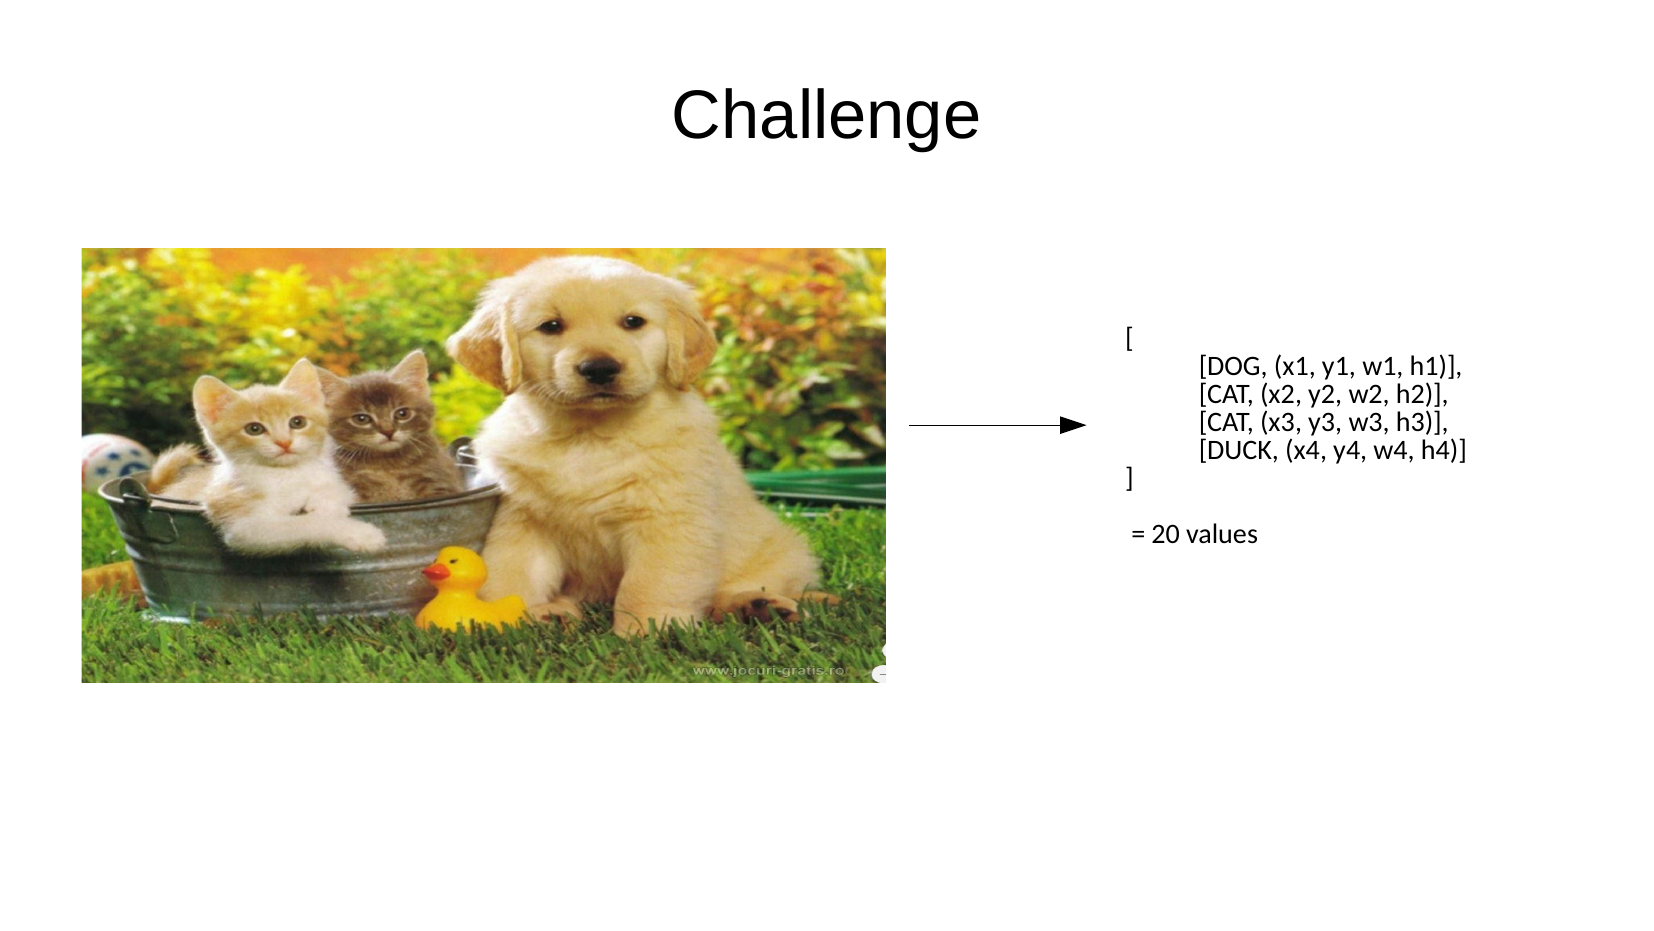

# Challenge
[
	[DOG, (x1, y1, w1, h1)],
	[CAT, (x2, y2, w2, h2)],
	[CAT, (x3, y3, w3, h3)],
	[DUCK, (x4, y4, w4, h4)]
]
 = 20 values